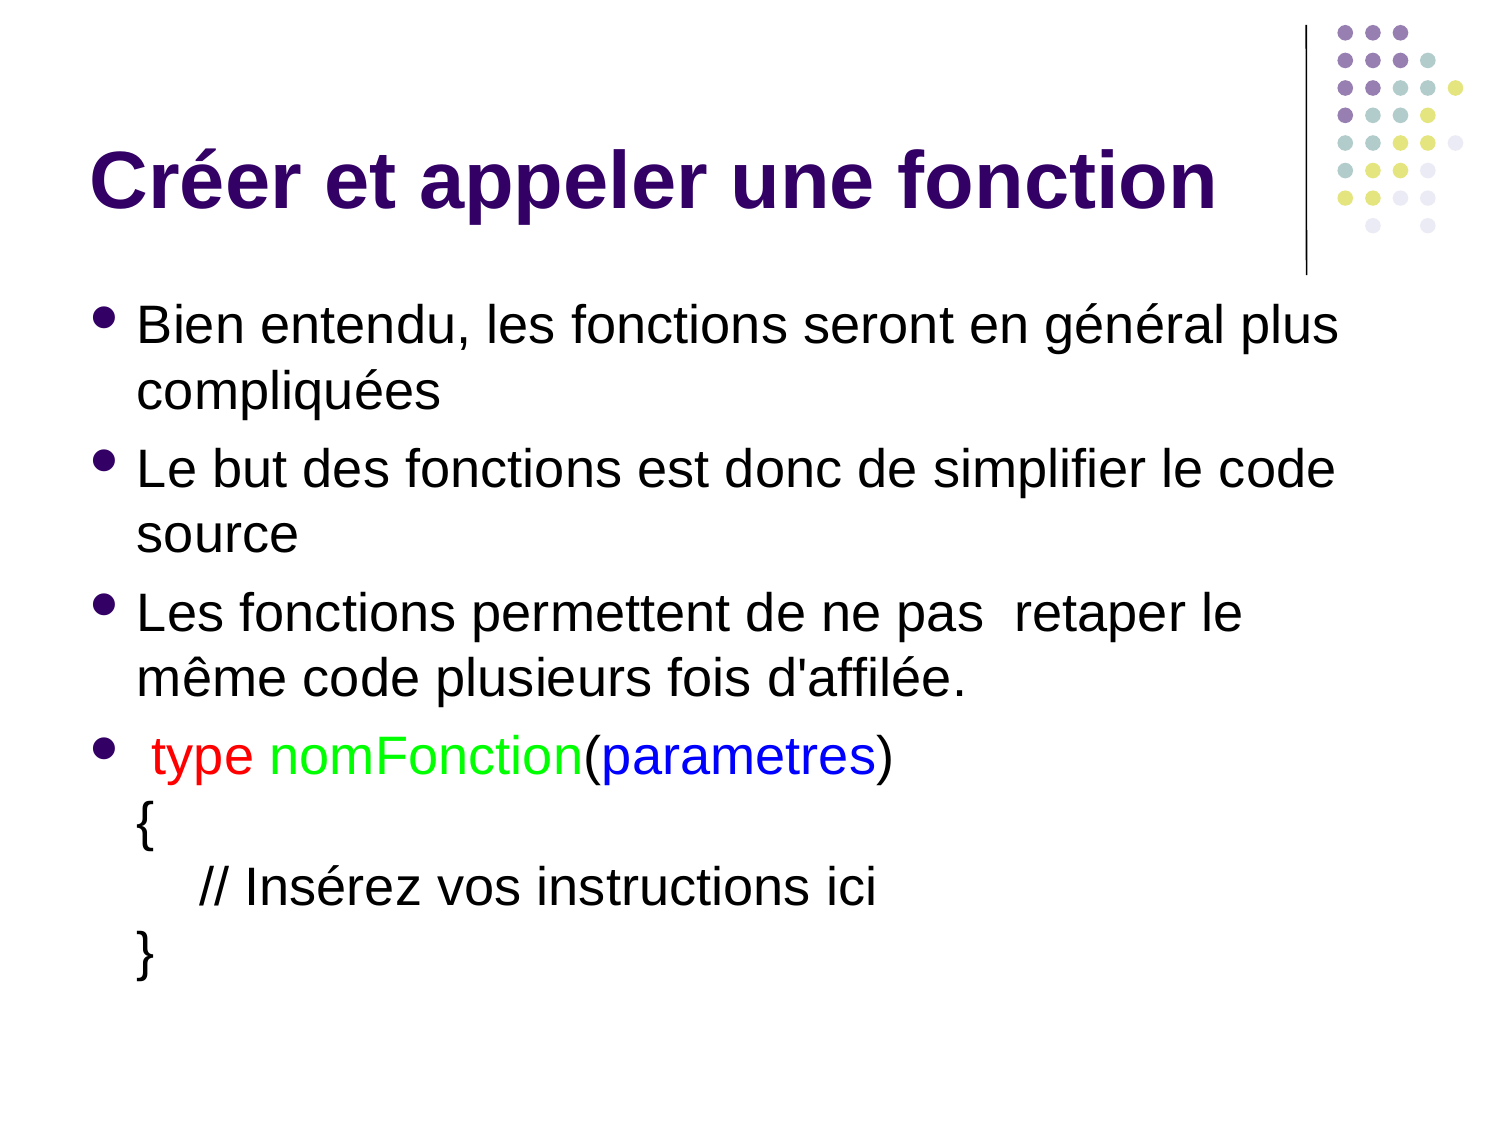

# Créer et appeler une fonction
Bien entendu, les fonctions seront en général plus compliquées
Le but des fonctions est donc de simplifier le code source
Les fonctions permettent de ne pas retaper le même code plusieurs fois d'affilée.
 type nomFonction(parametres)
{
	 // Insérez vos instructions ici
}